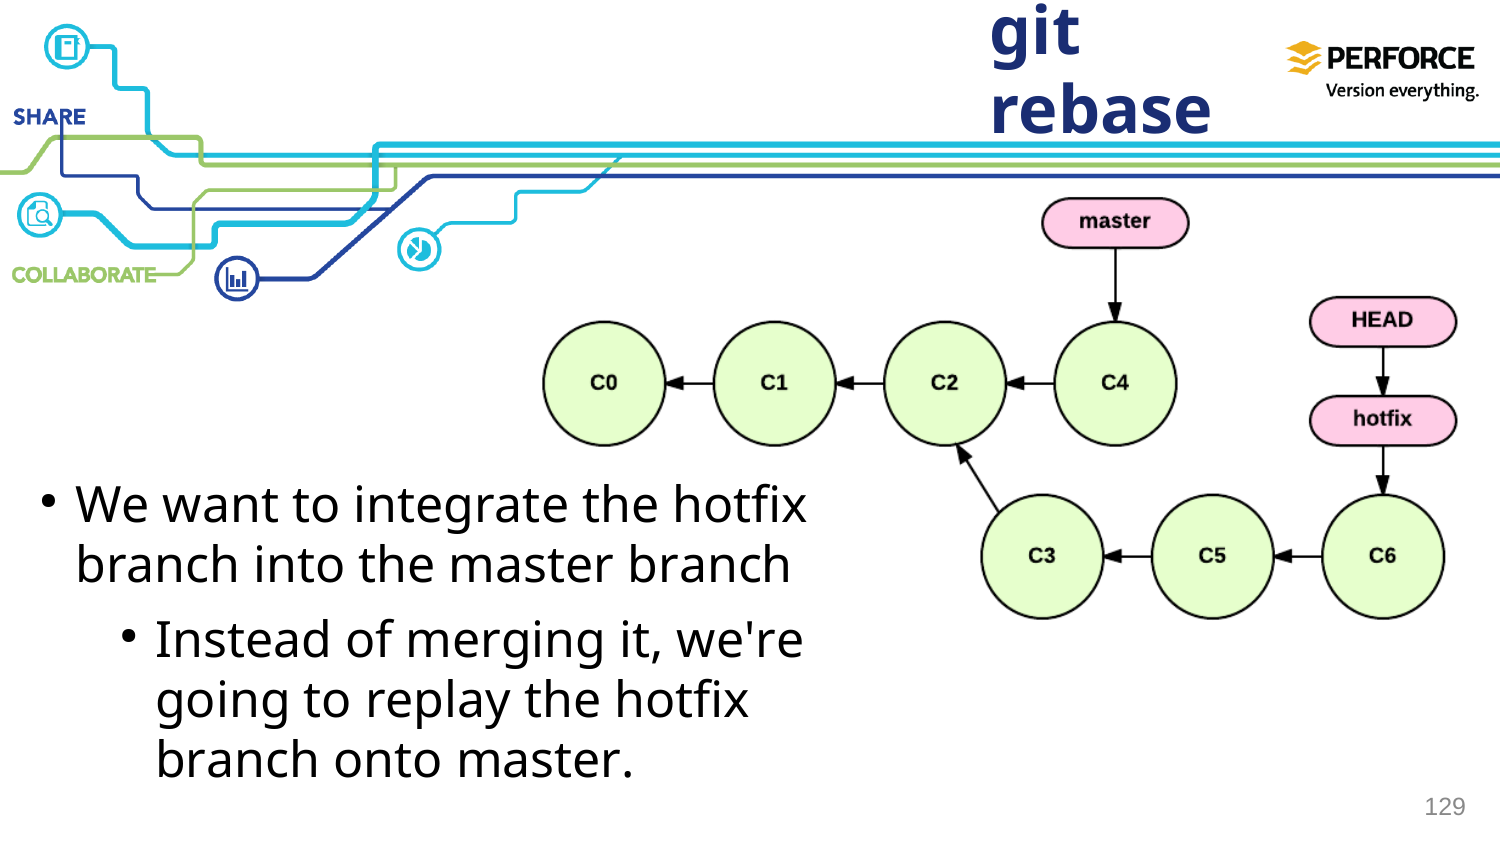

# git rebase
We want to integrate the hotfix branch into the master branch
Instead of merging it, we're going to replay the hotfix branch onto master.